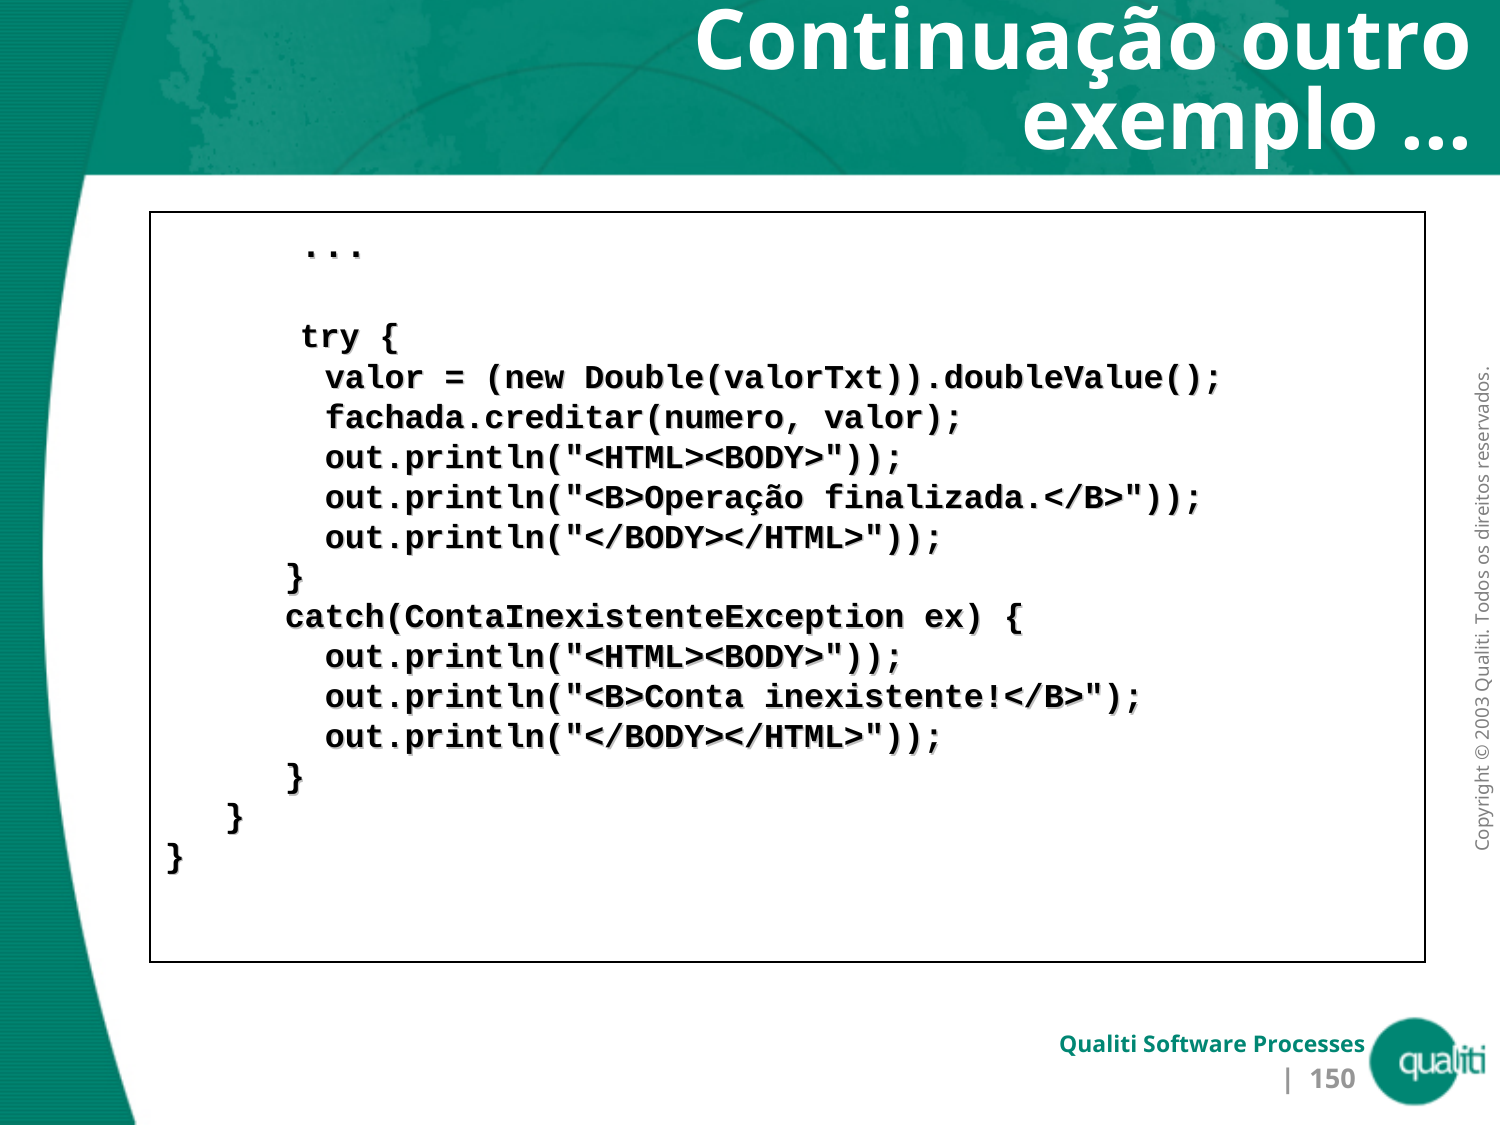

# Continuação outro exemplo ...
 ...
 try {
 valor = (new Double(valorTxt)).doubleValue();
 fachada.creditar(numero, valor);
 out.println("<HTML><BODY>"));
 out.println("<B>Operação finalizada.</B>"));
 out.println("</BODY></HTML>"));
 }
 catch(ContaInexistenteException ex) {
 out.println("<HTML><BODY>"));
 out.println("<B>Conta inexistente!</B>");
 out.println("</BODY></HTML>"));
 }
 }
}